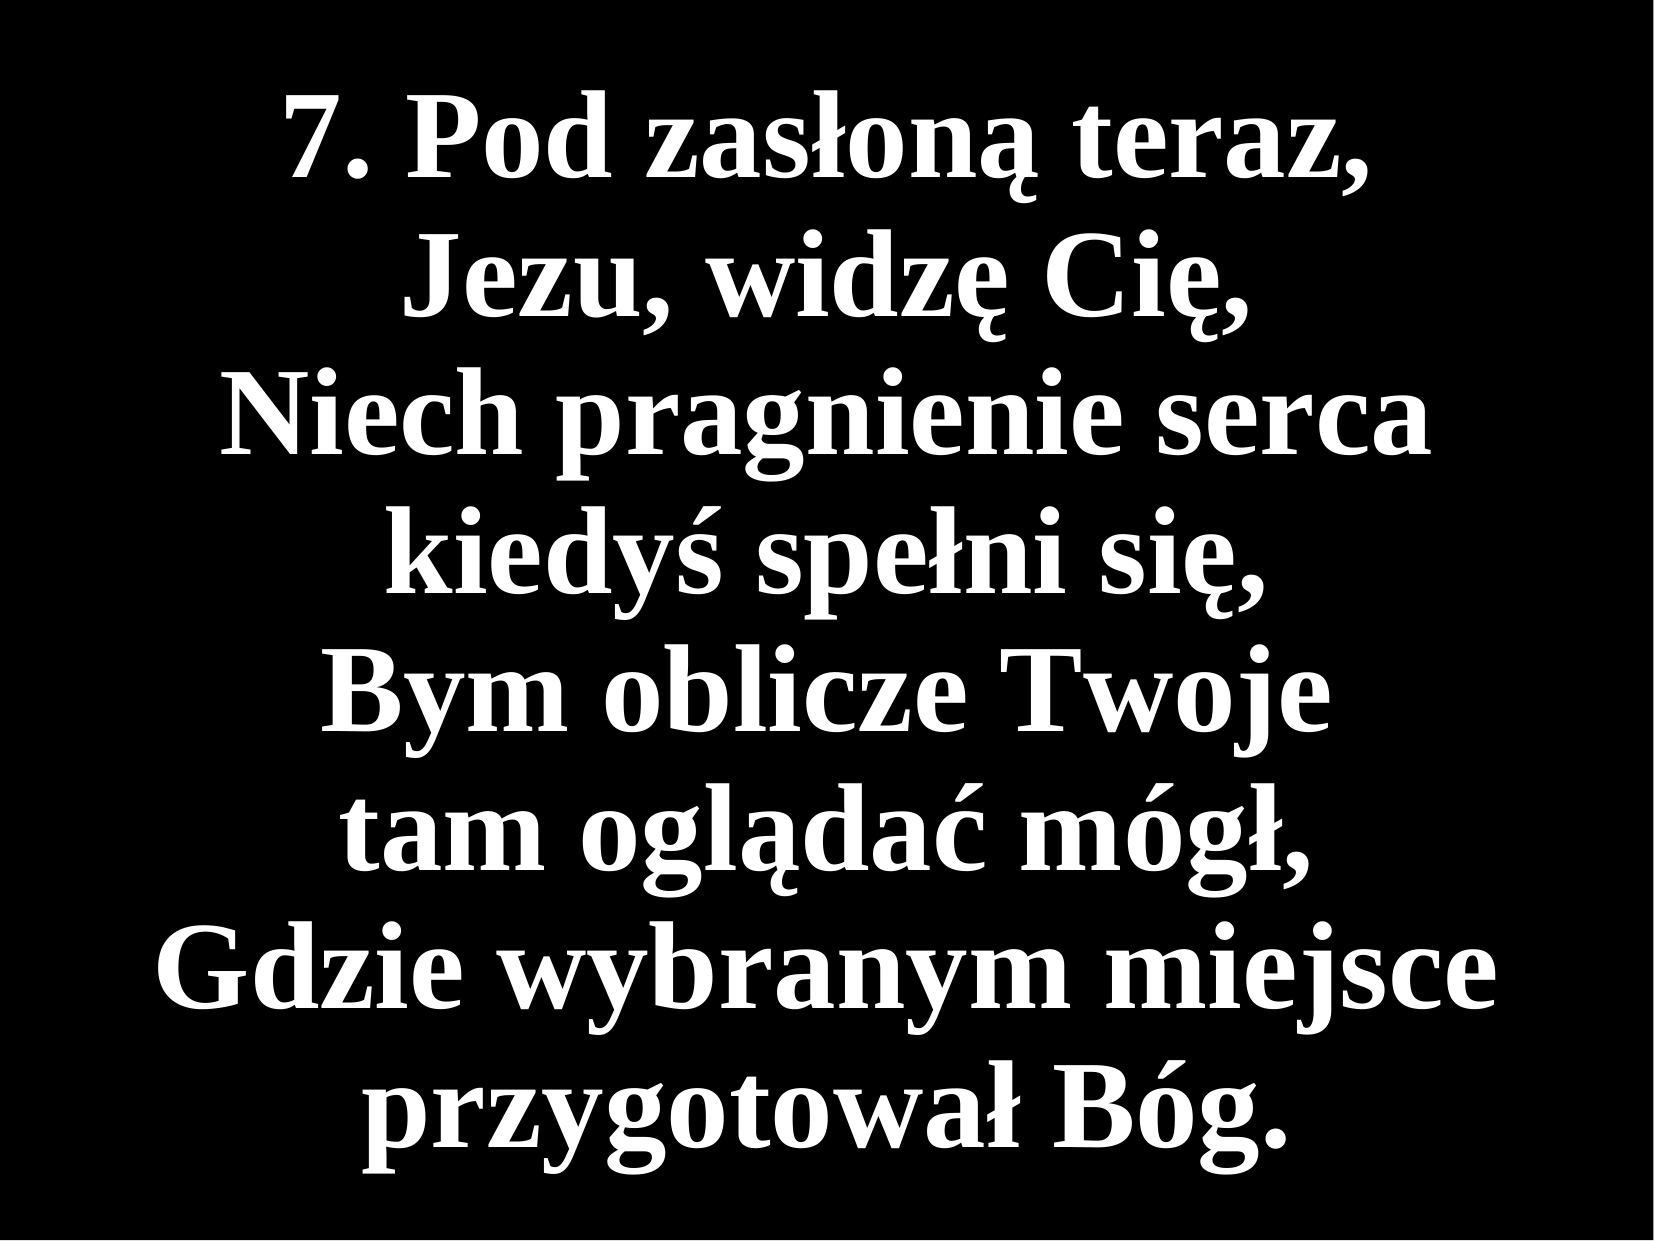

# 7. Pod zasłoną teraz, Jezu, widzę Cię,
Niech pragnienie serca
kiedyś spełni się,
Bym oblicze Twoje
tam oglądać mógł,
Gdzie wybranym miejsce
przygotował Bóg.